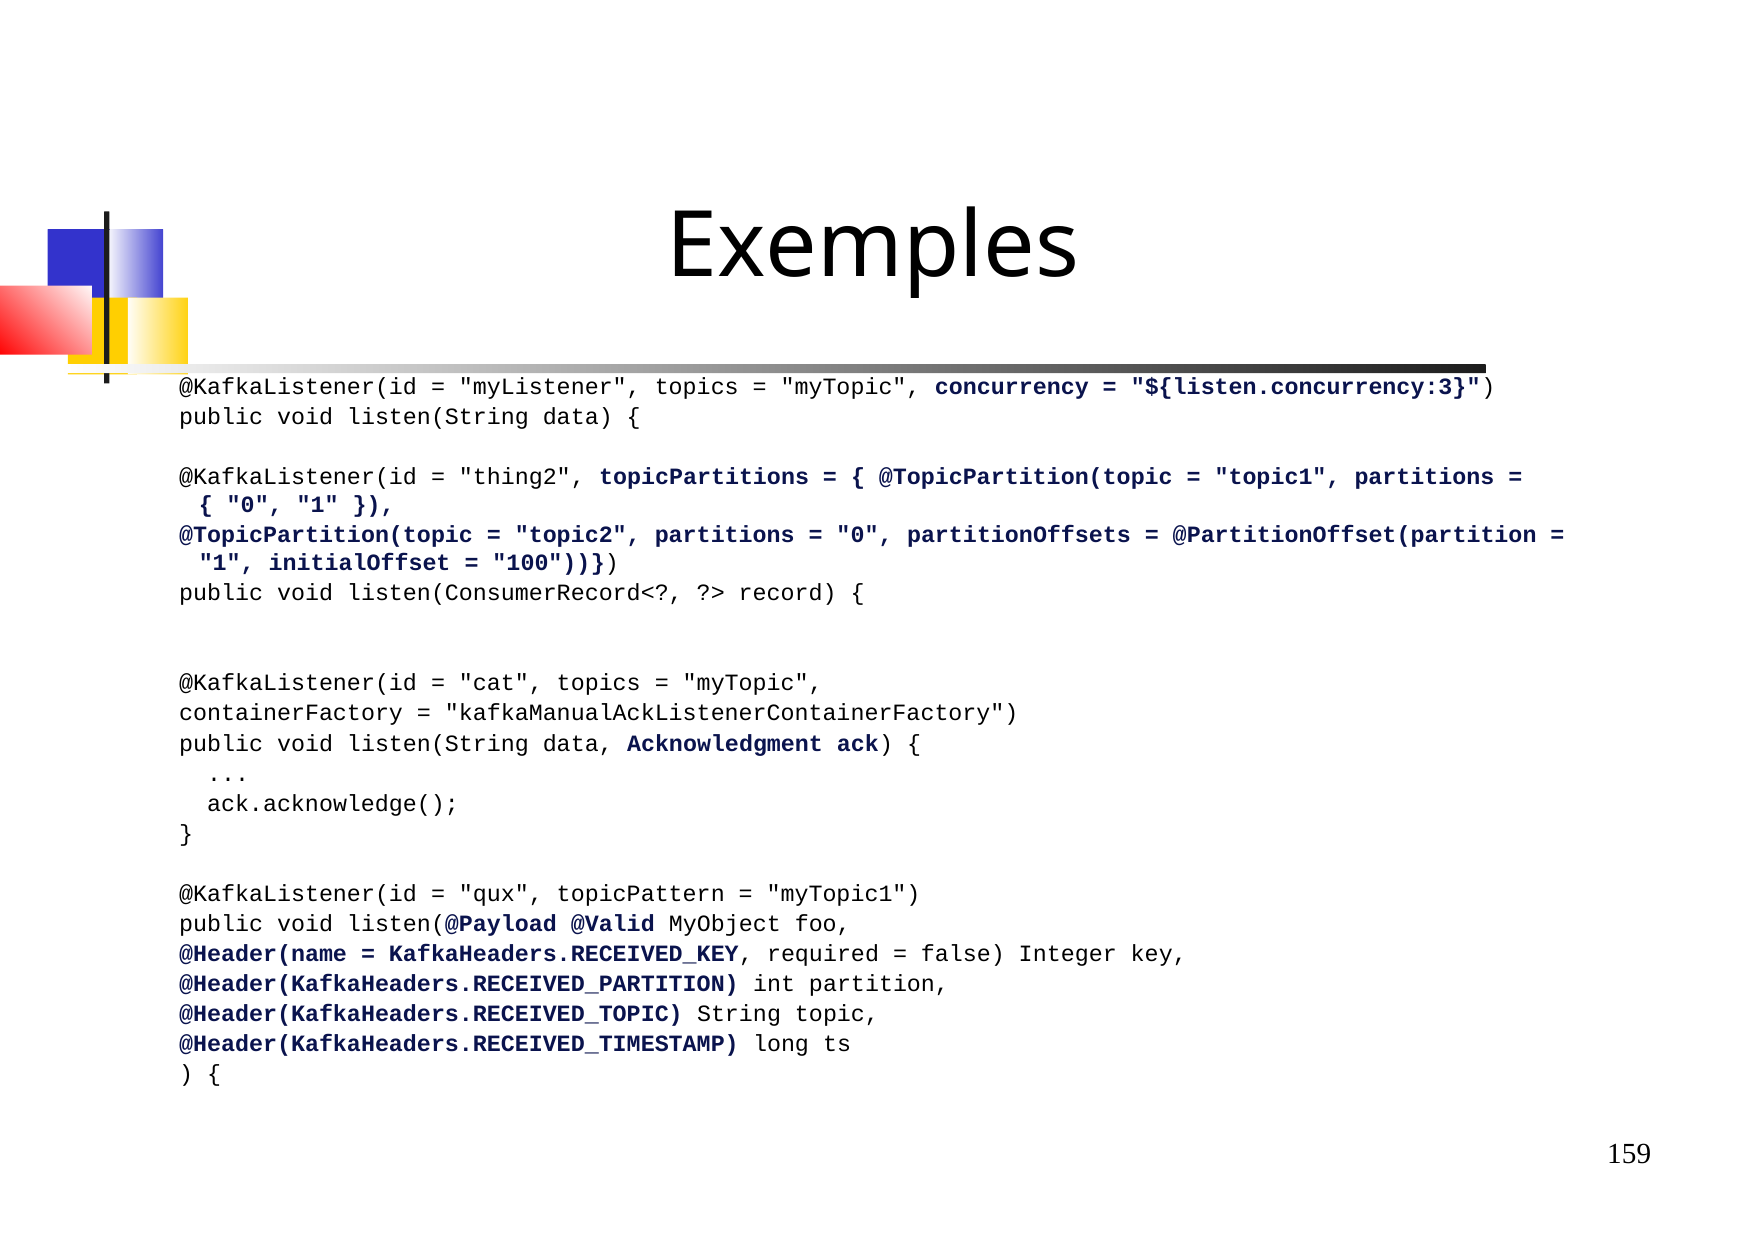

# Exemples
@KafkaListener(id = "myListener", topics = "myTopic", concurrency = "${listen.concurrency:3}")
public void listen(String data) {
@KafkaListener(id = "thing2", topicPartitions = { @TopicPartition(topic = "topic1", partitions = { "0", "1" }),
@TopicPartition(topic = "topic2", partitions = "0", partitionOffsets = @PartitionOffset(partition = "1", initialOffset = "100"))})
public void listen(ConsumerRecord<?, ?> record) {
@KafkaListener(id = "cat", topics = "myTopic",
containerFactory = "kafkaManualAckListenerContainerFactory")
public void listen(String data, Acknowledgment ack) {
 ...
 ack.acknowledge();
}
@KafkaListener(id = "qux", topicPattern = "myTopic1")
public void listen(@Payload @Valid MyObject foo,
@Header(name = KafkaHeaders.RECEIVED_KEY, required = false) Integer key,
@Header(KafkaHeaders.RECEIVED_PARTITION) int partition,
@Header(KafkaHeaders.RECEIVED_TOPIC) String topic,
@Header(KafkaHeaders.RECEIVED_TIMESTAMP) long ts
) {